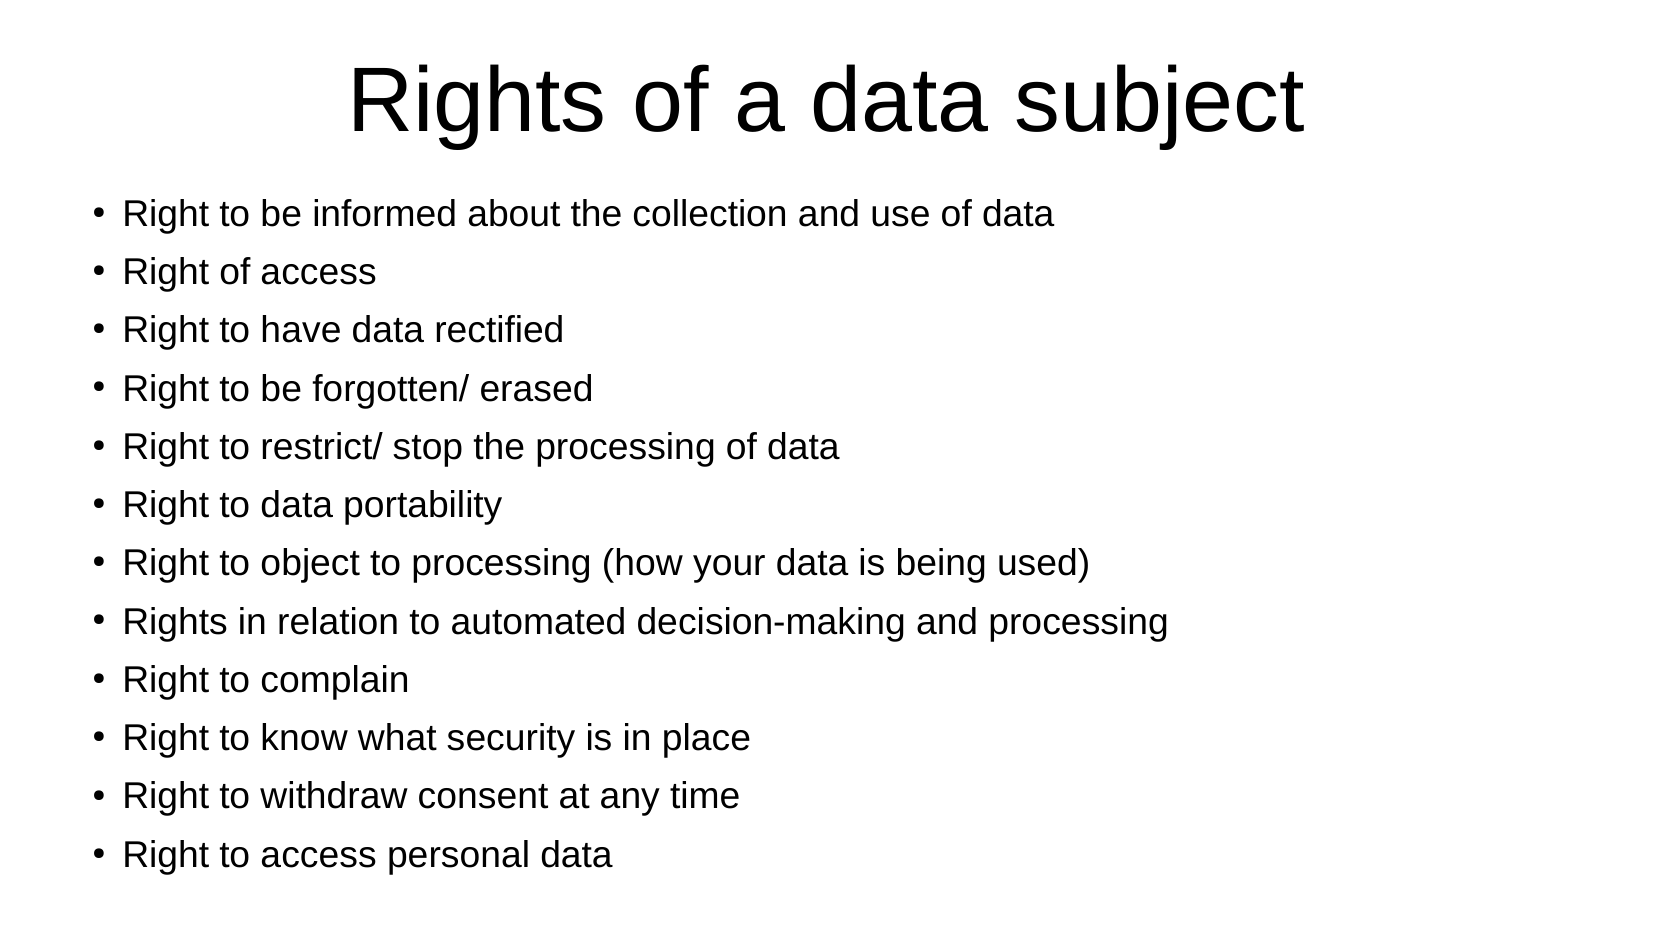

# Rights of a data subject
Right to be informed about the collection and use of data
Right of access
Right to have data rectified
Right to be forgotten/ erased
Right to restrict/ stop the processing of data
Right to data portability
Right to object to processing (how your data is being used)
Rights in relation to automated decision-making and processing
Right to complain
Right to know what security is in place
Right to withdraw consent at any time
Right to access personal data